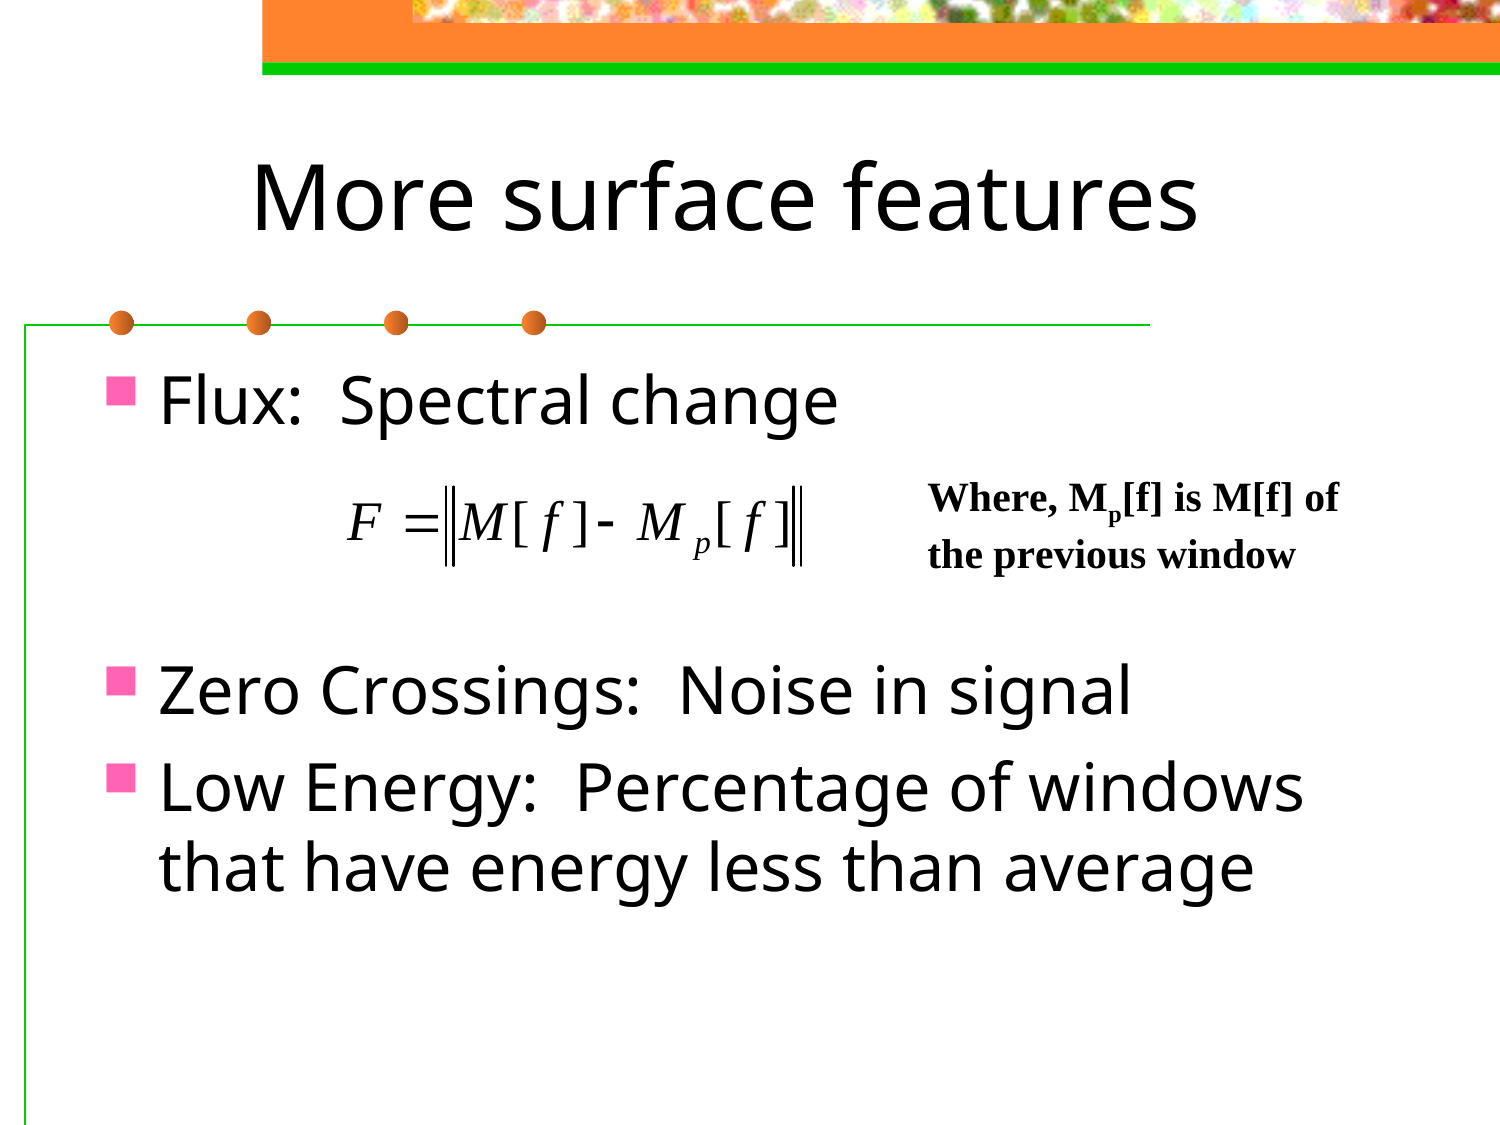

# More surface features
Flux: Spectral change
Zero Crossings: Noise in signal
Low Energy: Percentage of windows that have energy less than average
Where, Mp[f] is M[f] of the previous window